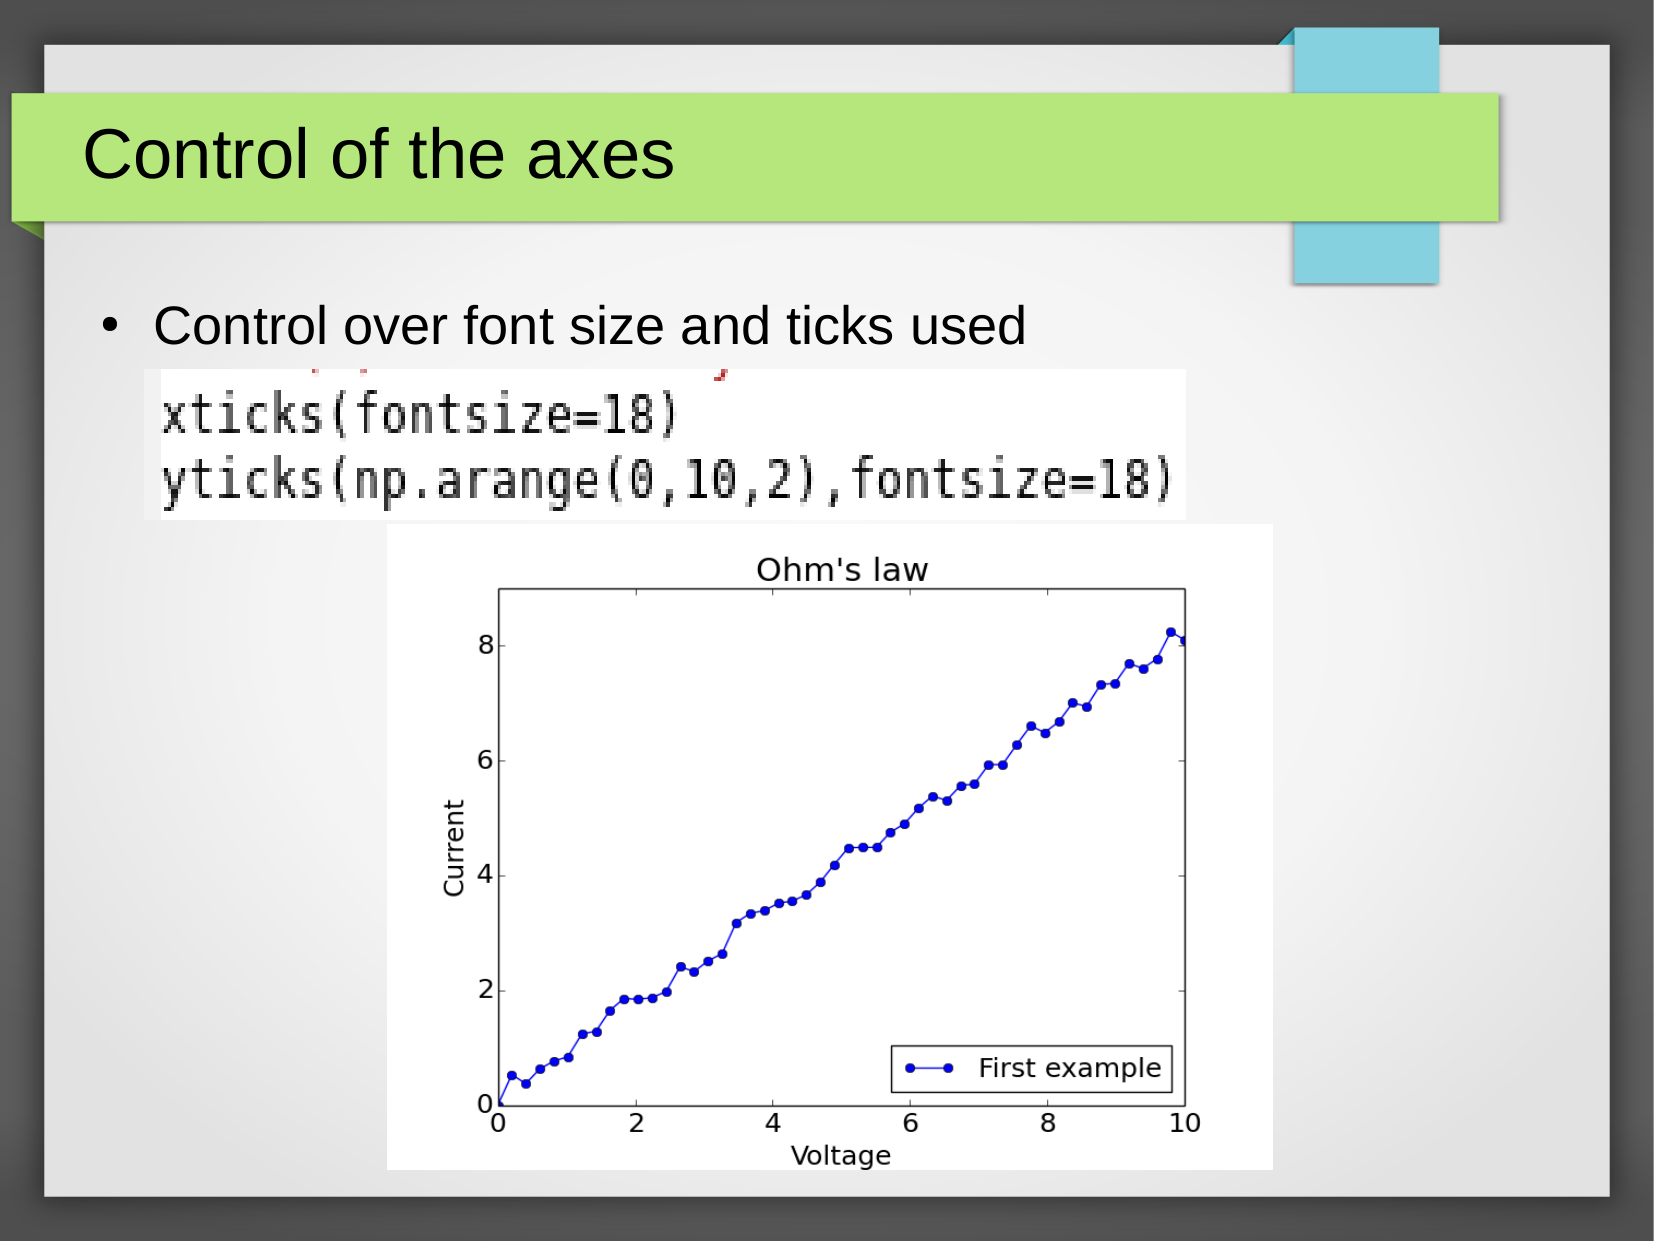

# Control of the axes
Control over font size and ticks used